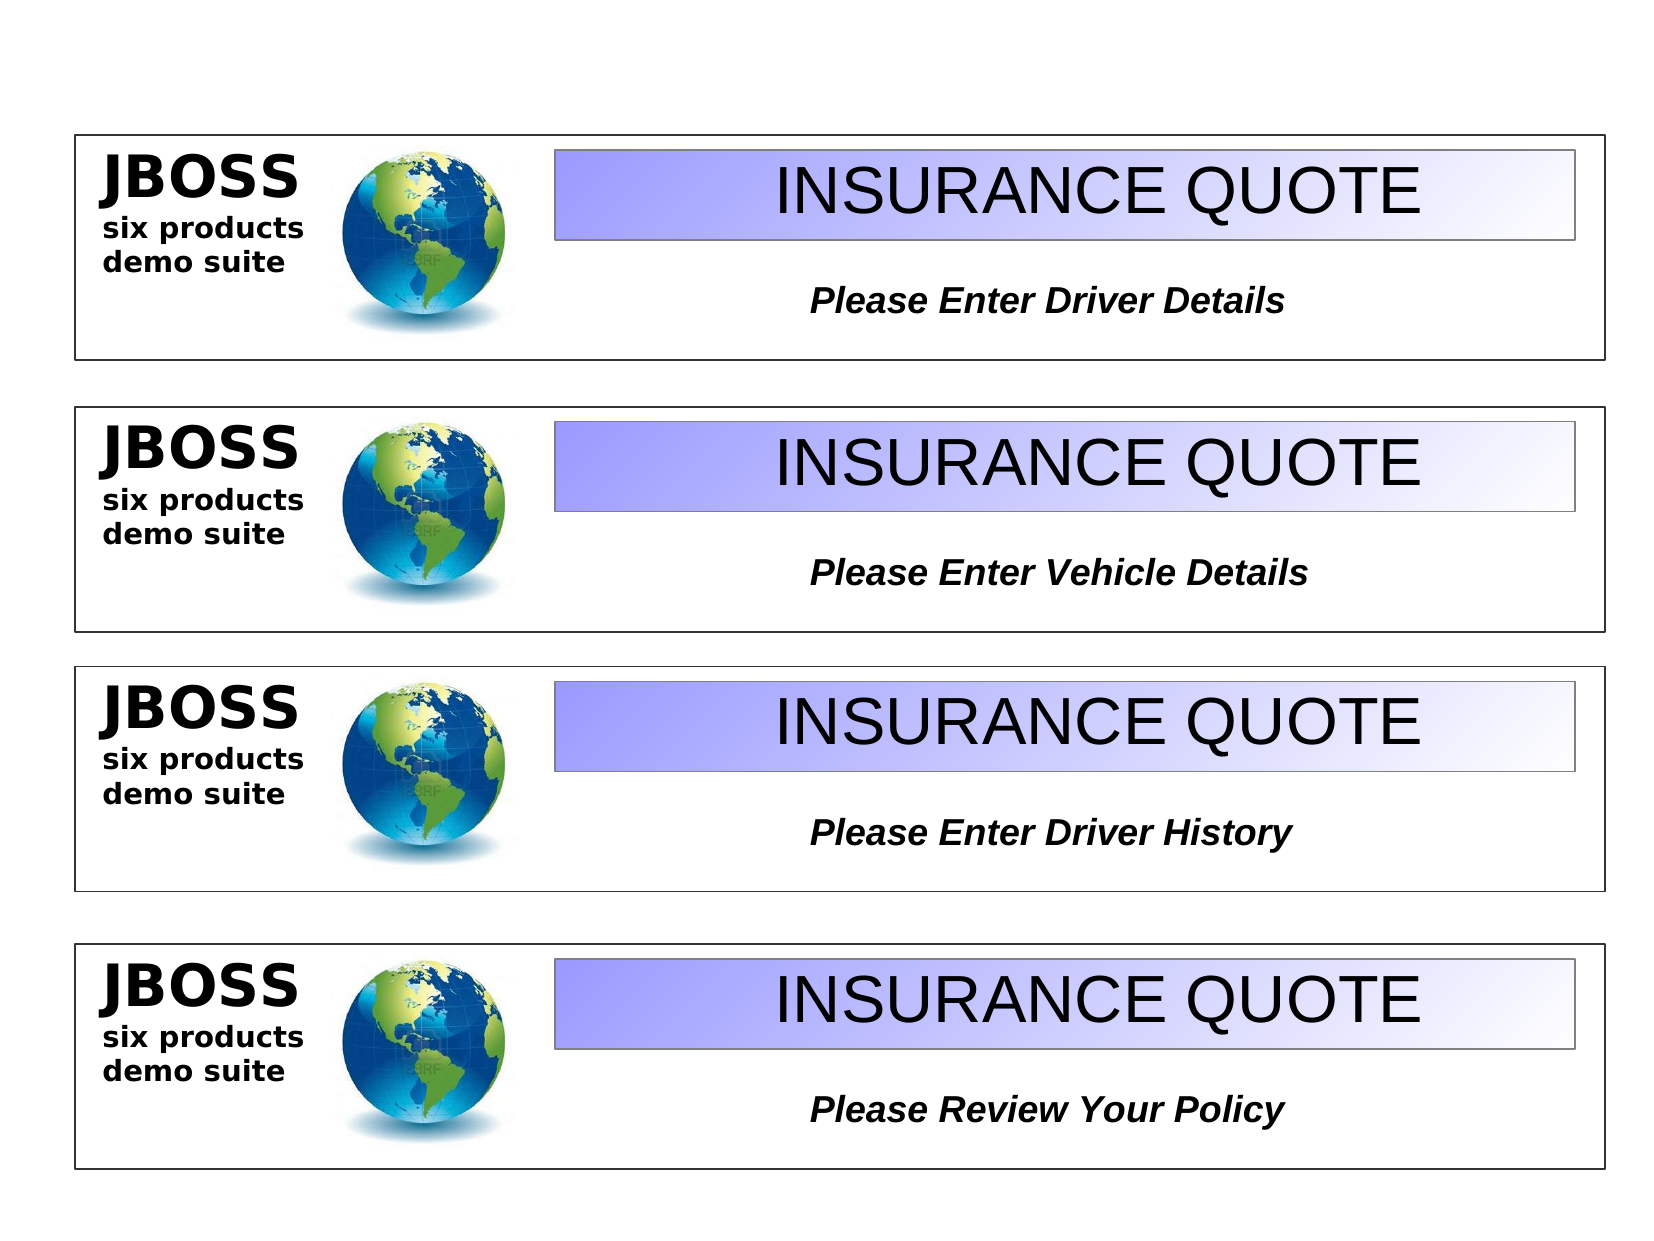

JBOSS
six products
demo suite
INSURANCE QUOTE
Please Enter Driver Details
JBOSS
six products
demo suite
INSURANCE QUOTE
Please Enter Vehicle Details
JBOSS
six products
demo suite
INSURANCE QUOTE
Please Enter Driver History
JBOSS
six products
demo suite
INSURANCE QUOTE
Please Review Your Policy